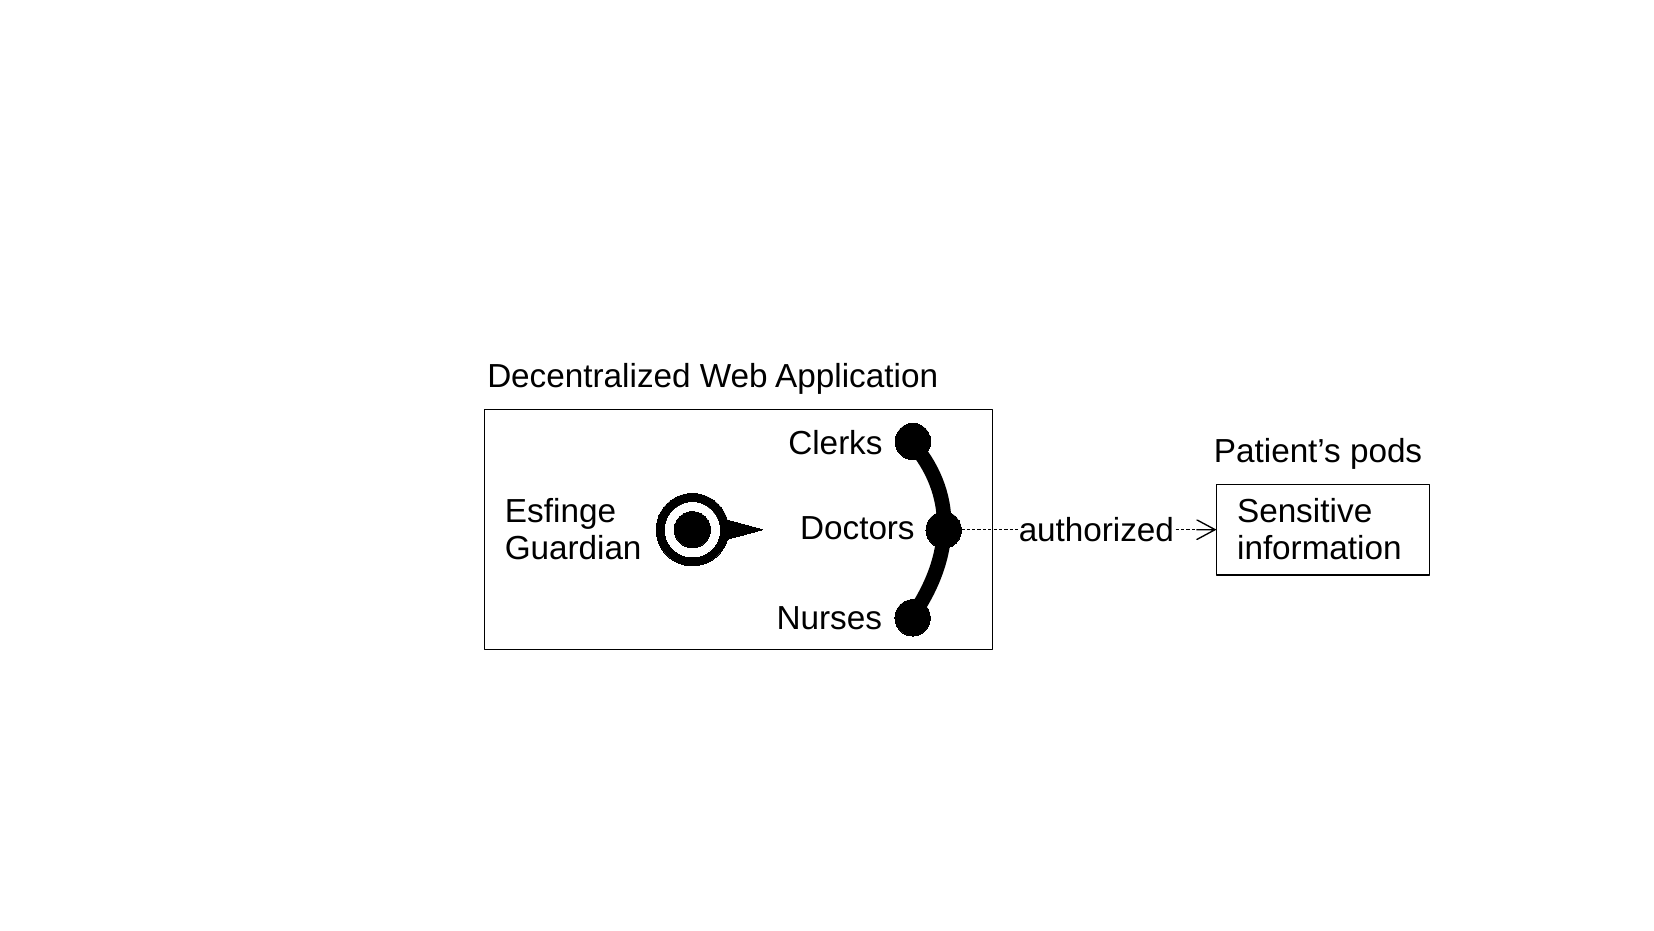

Decentralized Web Application
Clerks
Patient’s pods
Esfinge
Guardian
Sensitive
information
Doctors
authorized
Nurses